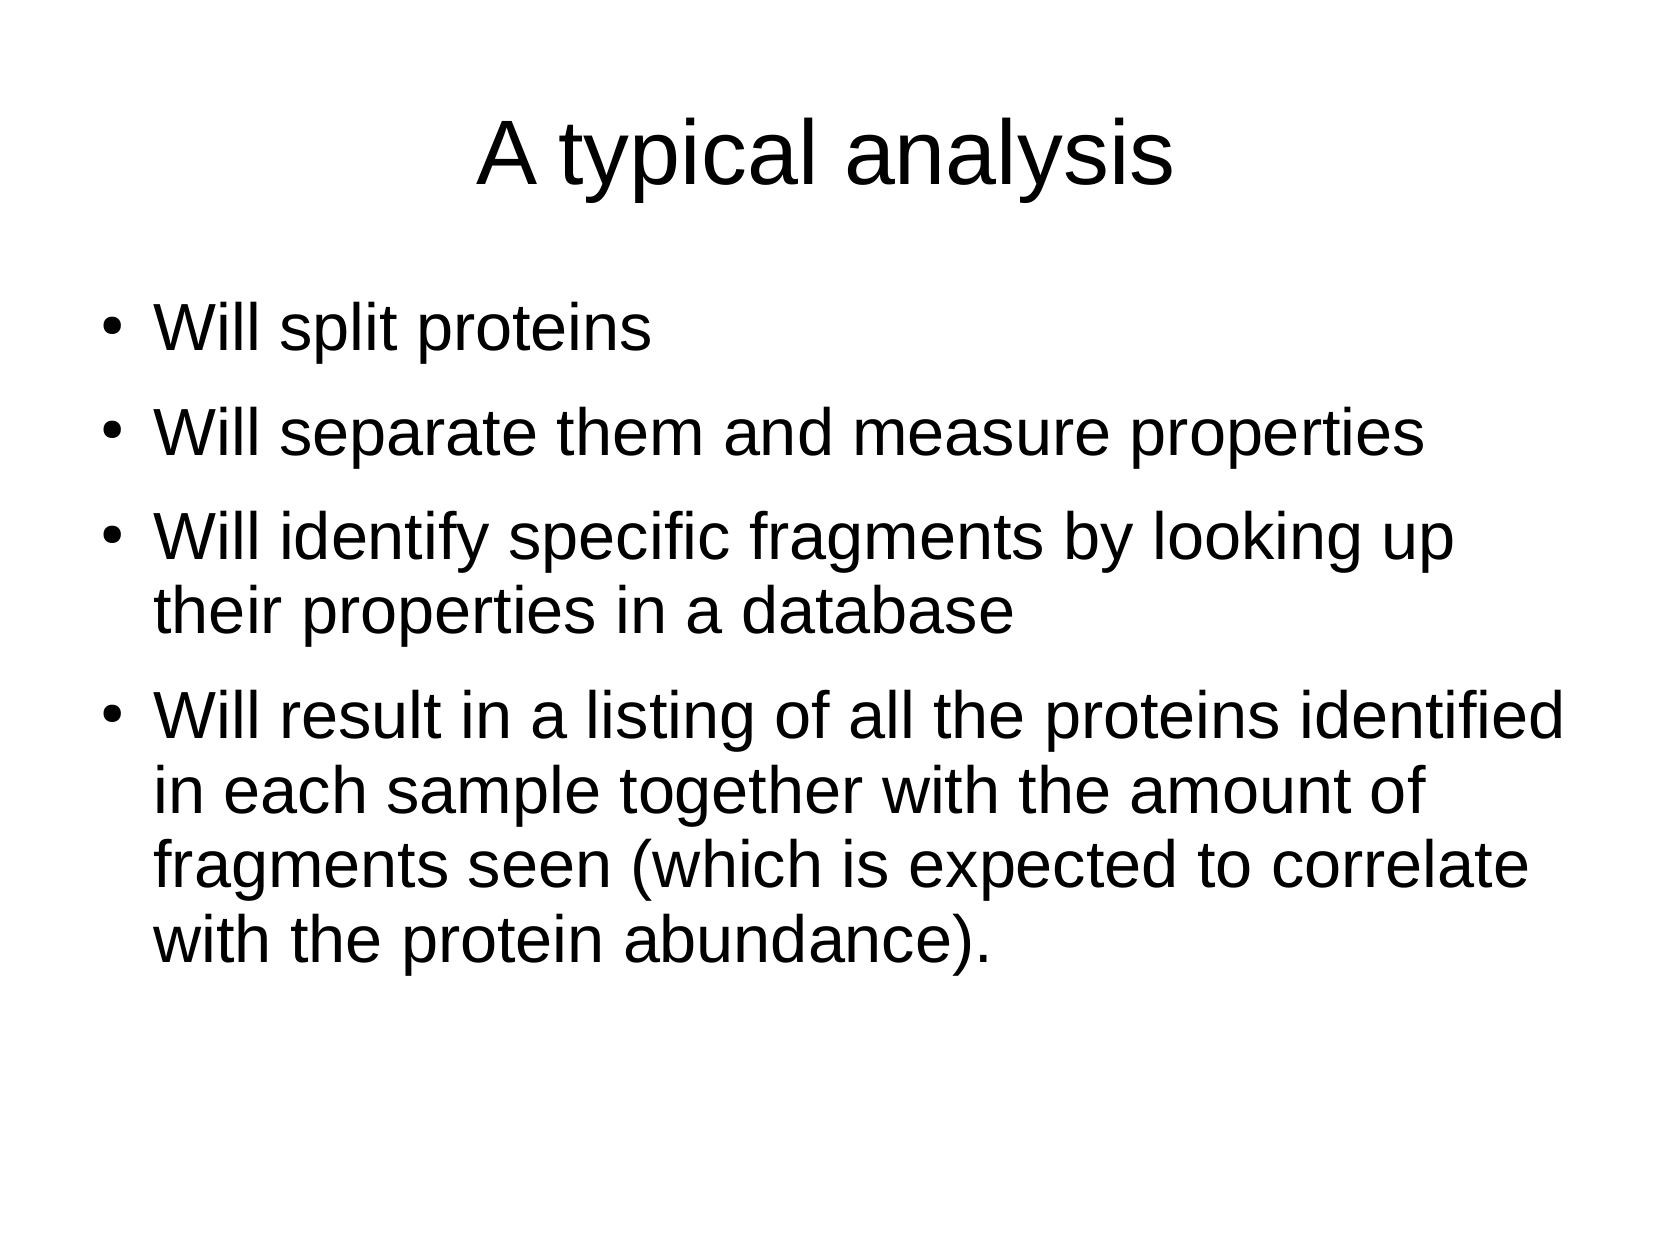

# A typical analysis
Will split proteins
Will separate them and measure properties
Will identify specific fragments by looking up their properties in a database
Will result in a listing of all the proteins identified in each sample together with the amount of fragments seen (which is expected to correlate with the protein abundance).